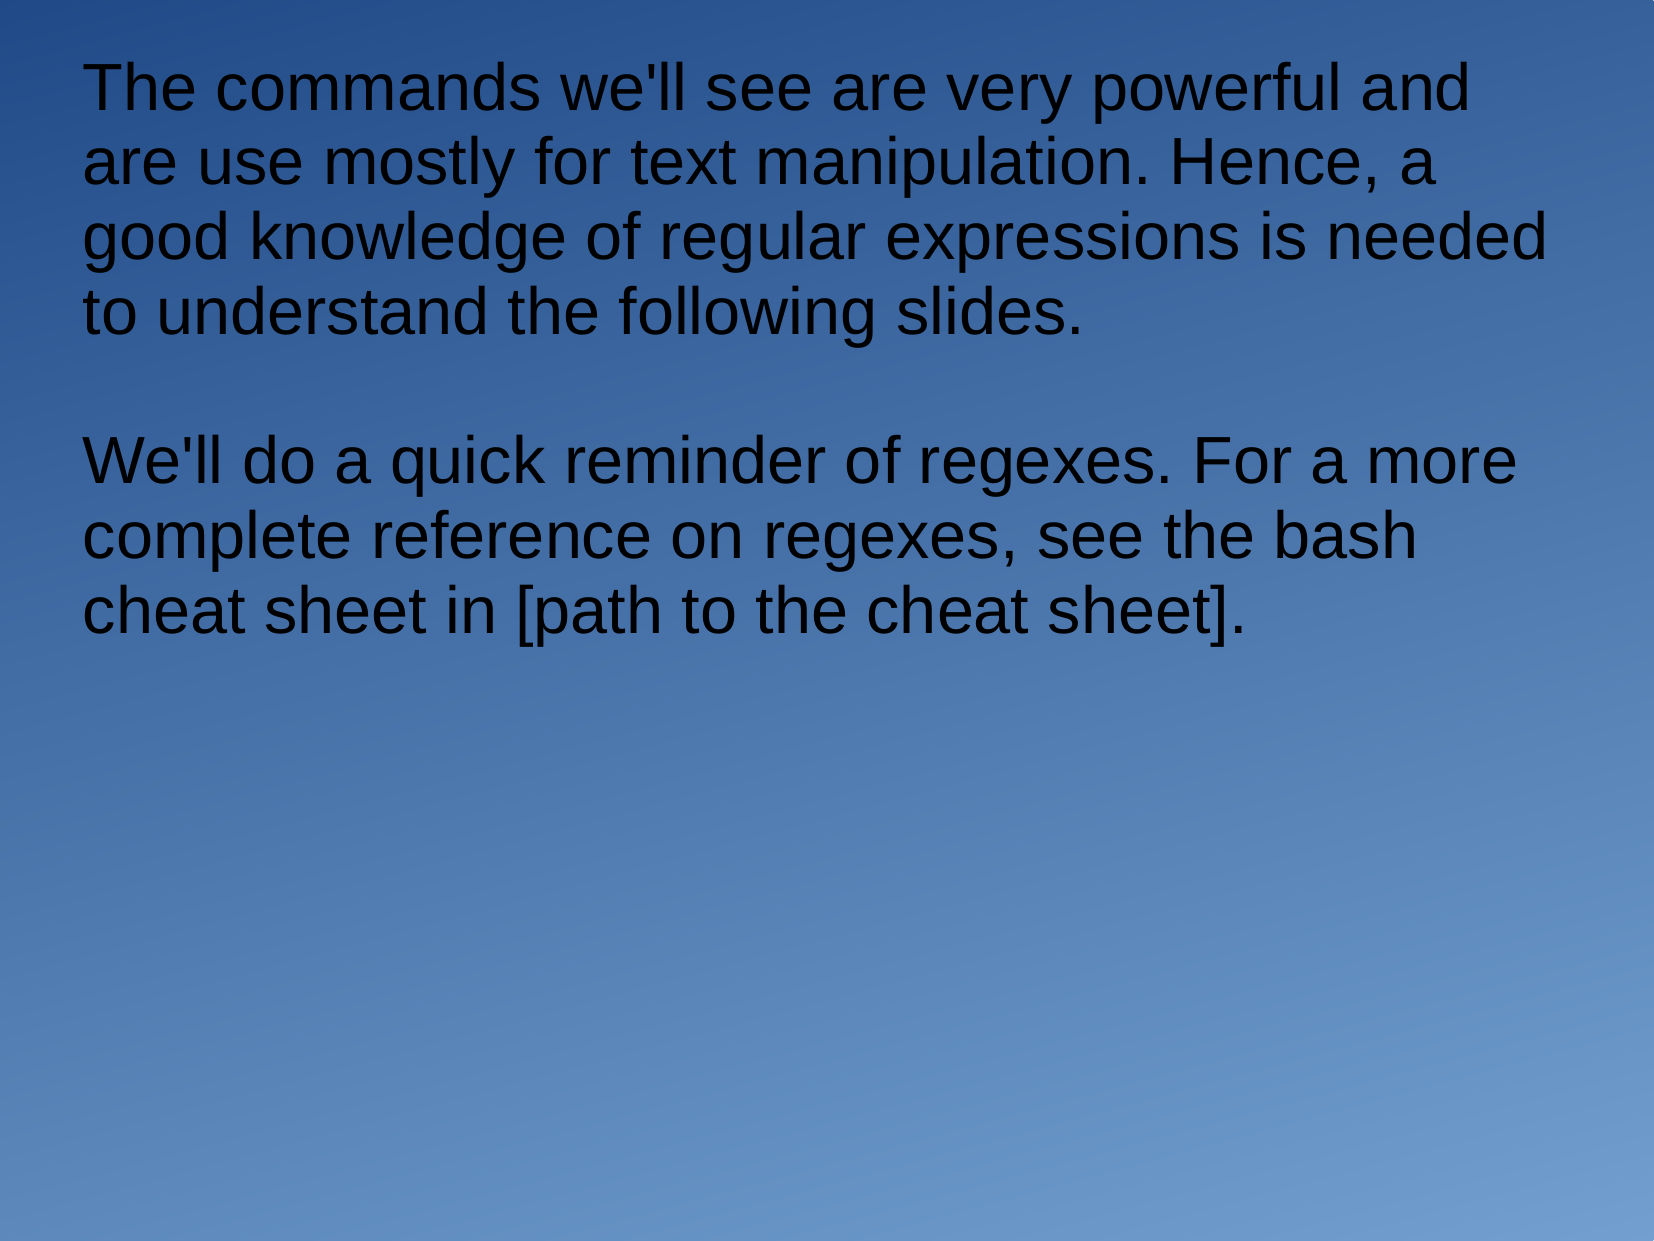

# The commands we'll see are very powerful and are use mostly for text manipulation. Hence, a good knowledge of regular expressions is needed to understand the following slides.
We'll do a quick reminder of regexes. For a more complete reference on regexes, see the bash cheat sheet in [path to the cheat sheet].